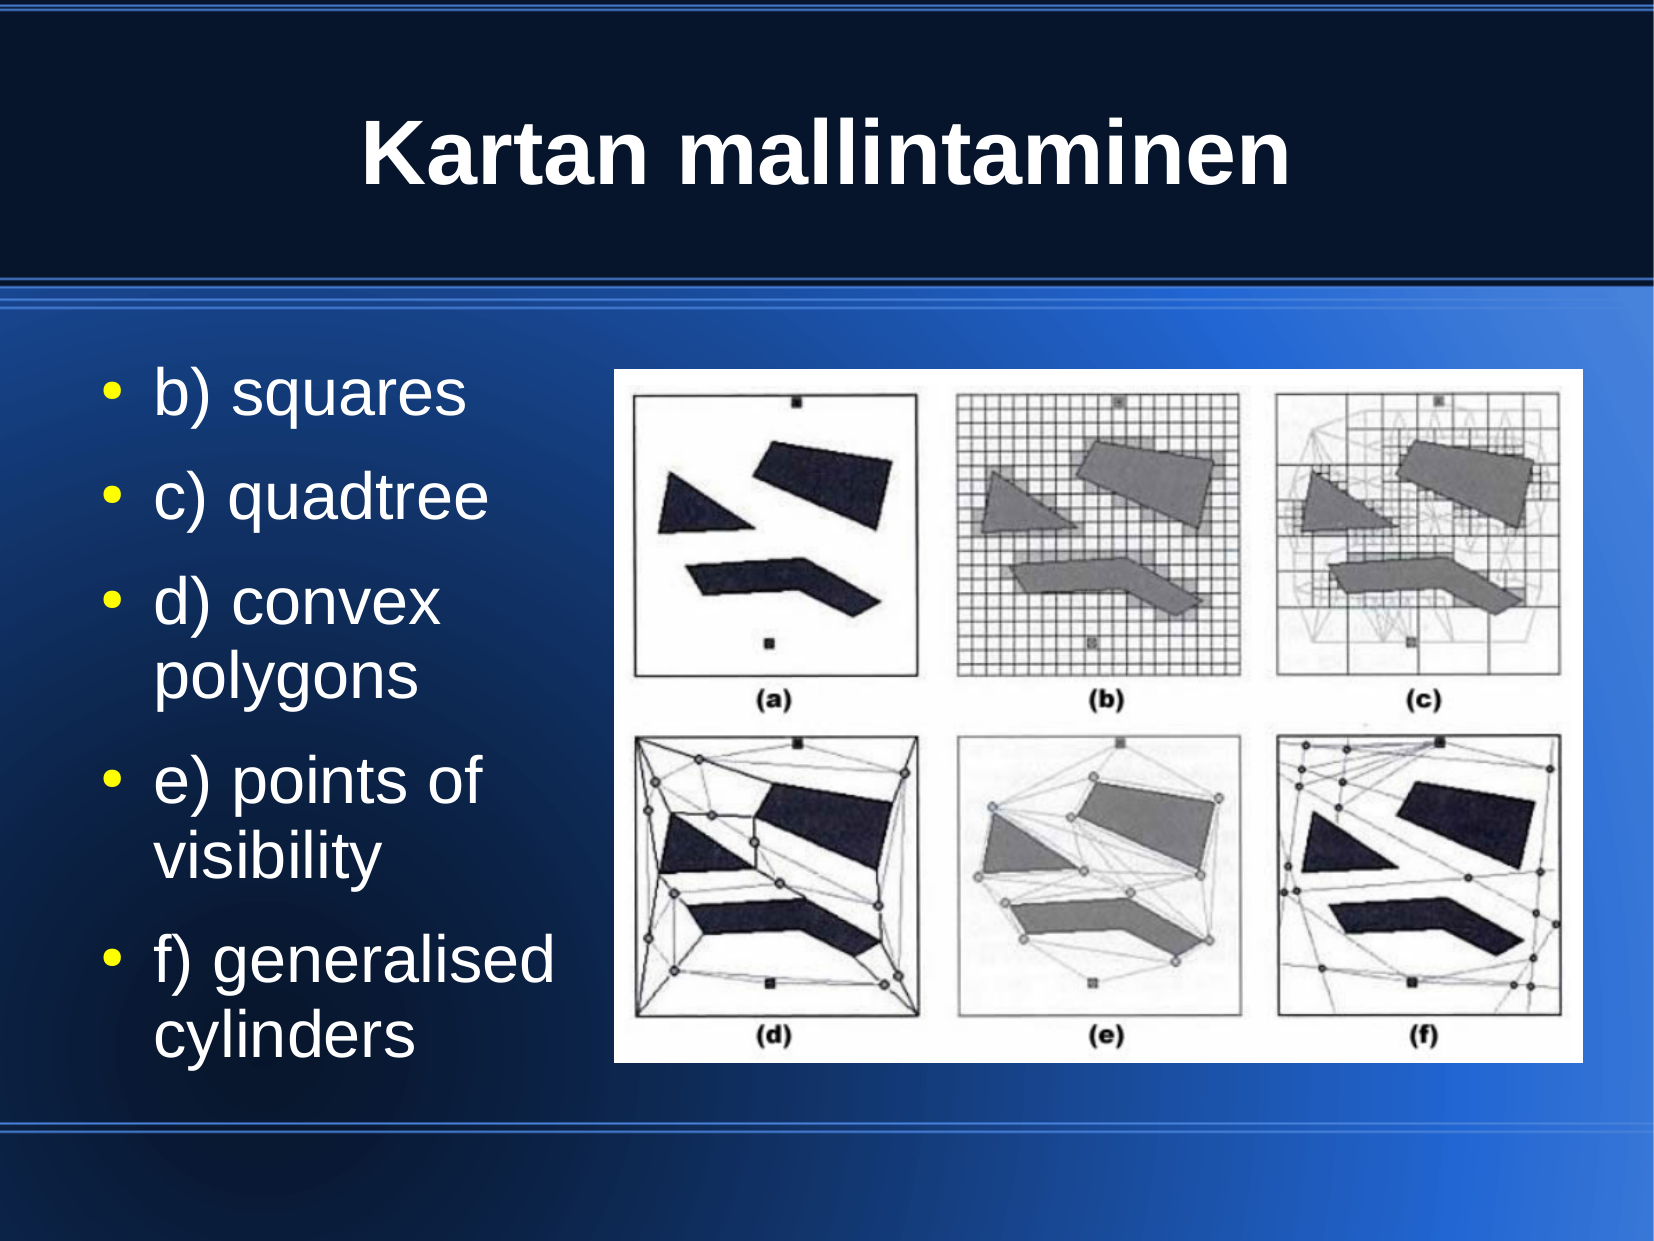

# Kartan mallintaminen
b) squares
c) quadtree
d) convex
polygons
e) points of
visibility
f) generalised
cylinders